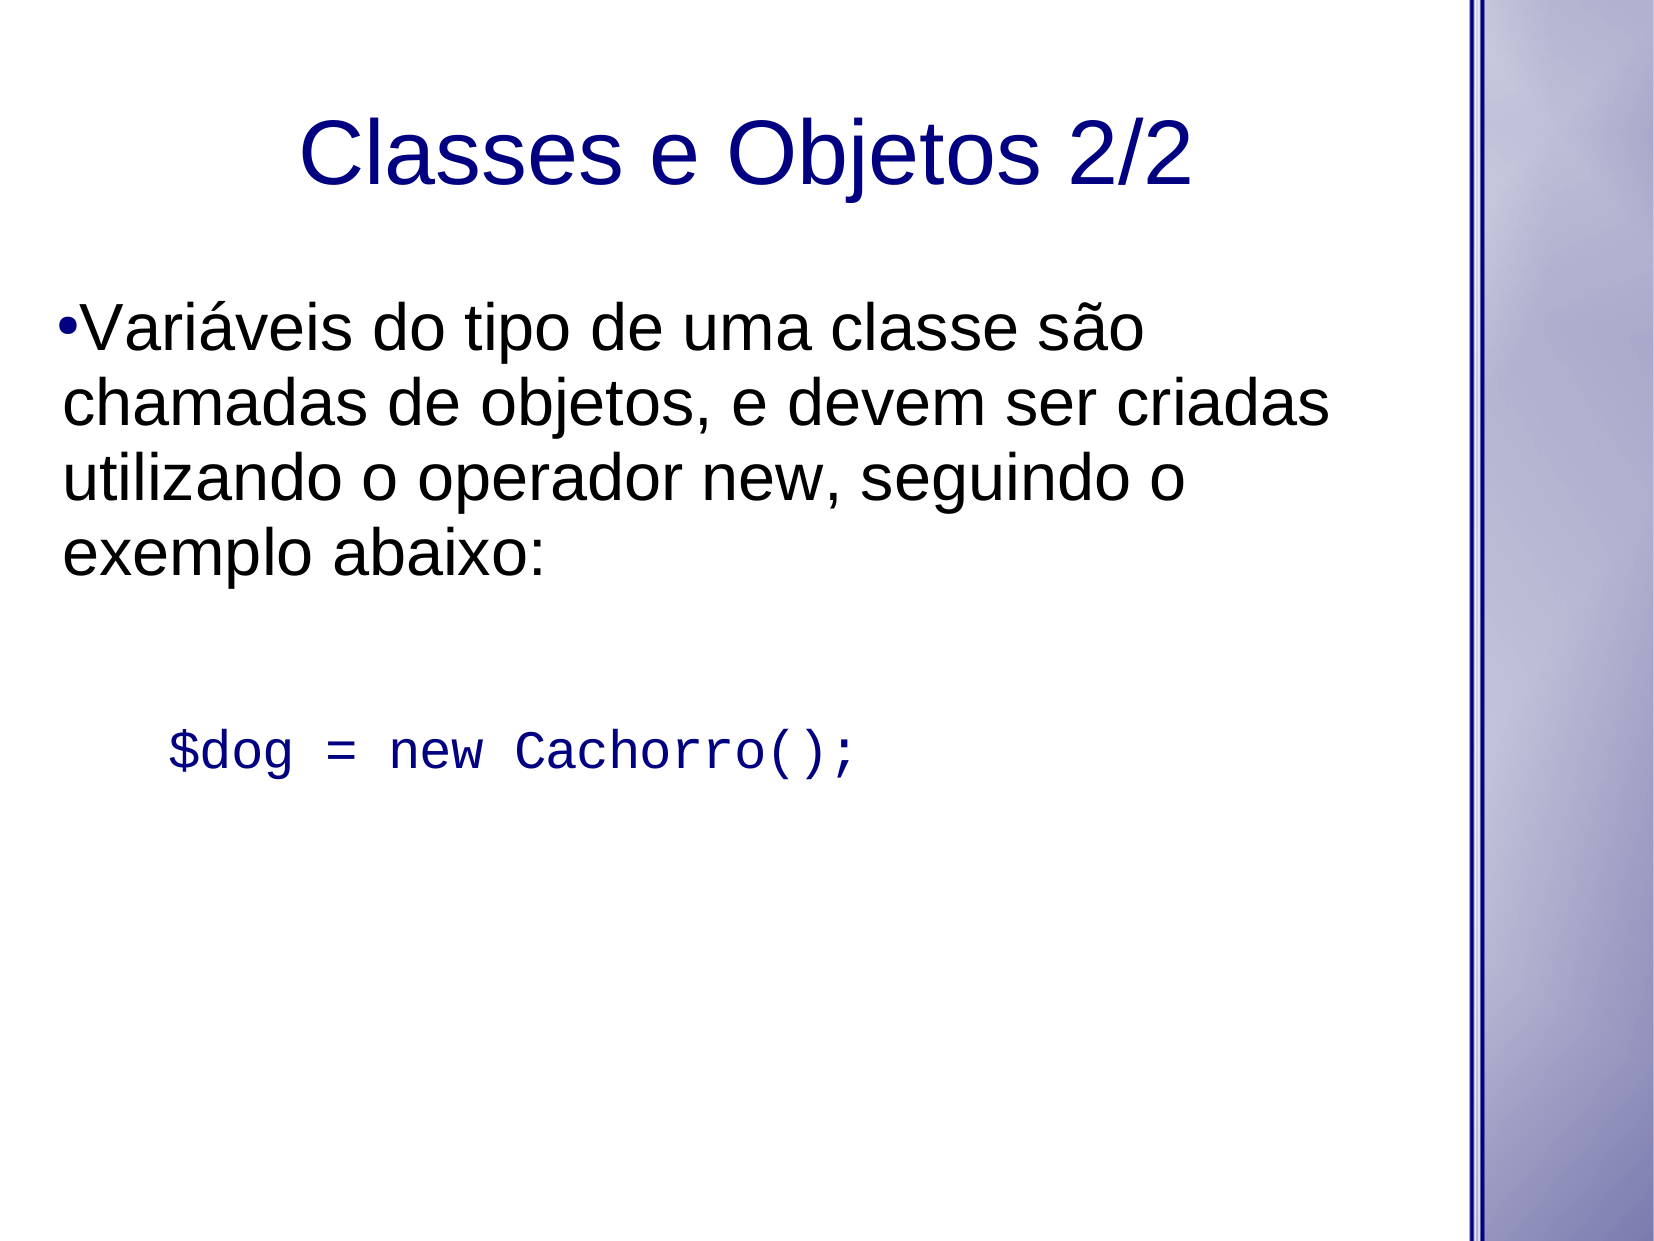

# Classes e Objetos 2/2
Variáveis do tipo de uma classe são chamadas de objetos, e devem ser criadas utilizando o operador new, seguindo o exemplo abaixo:
$dog = new Cachorro();